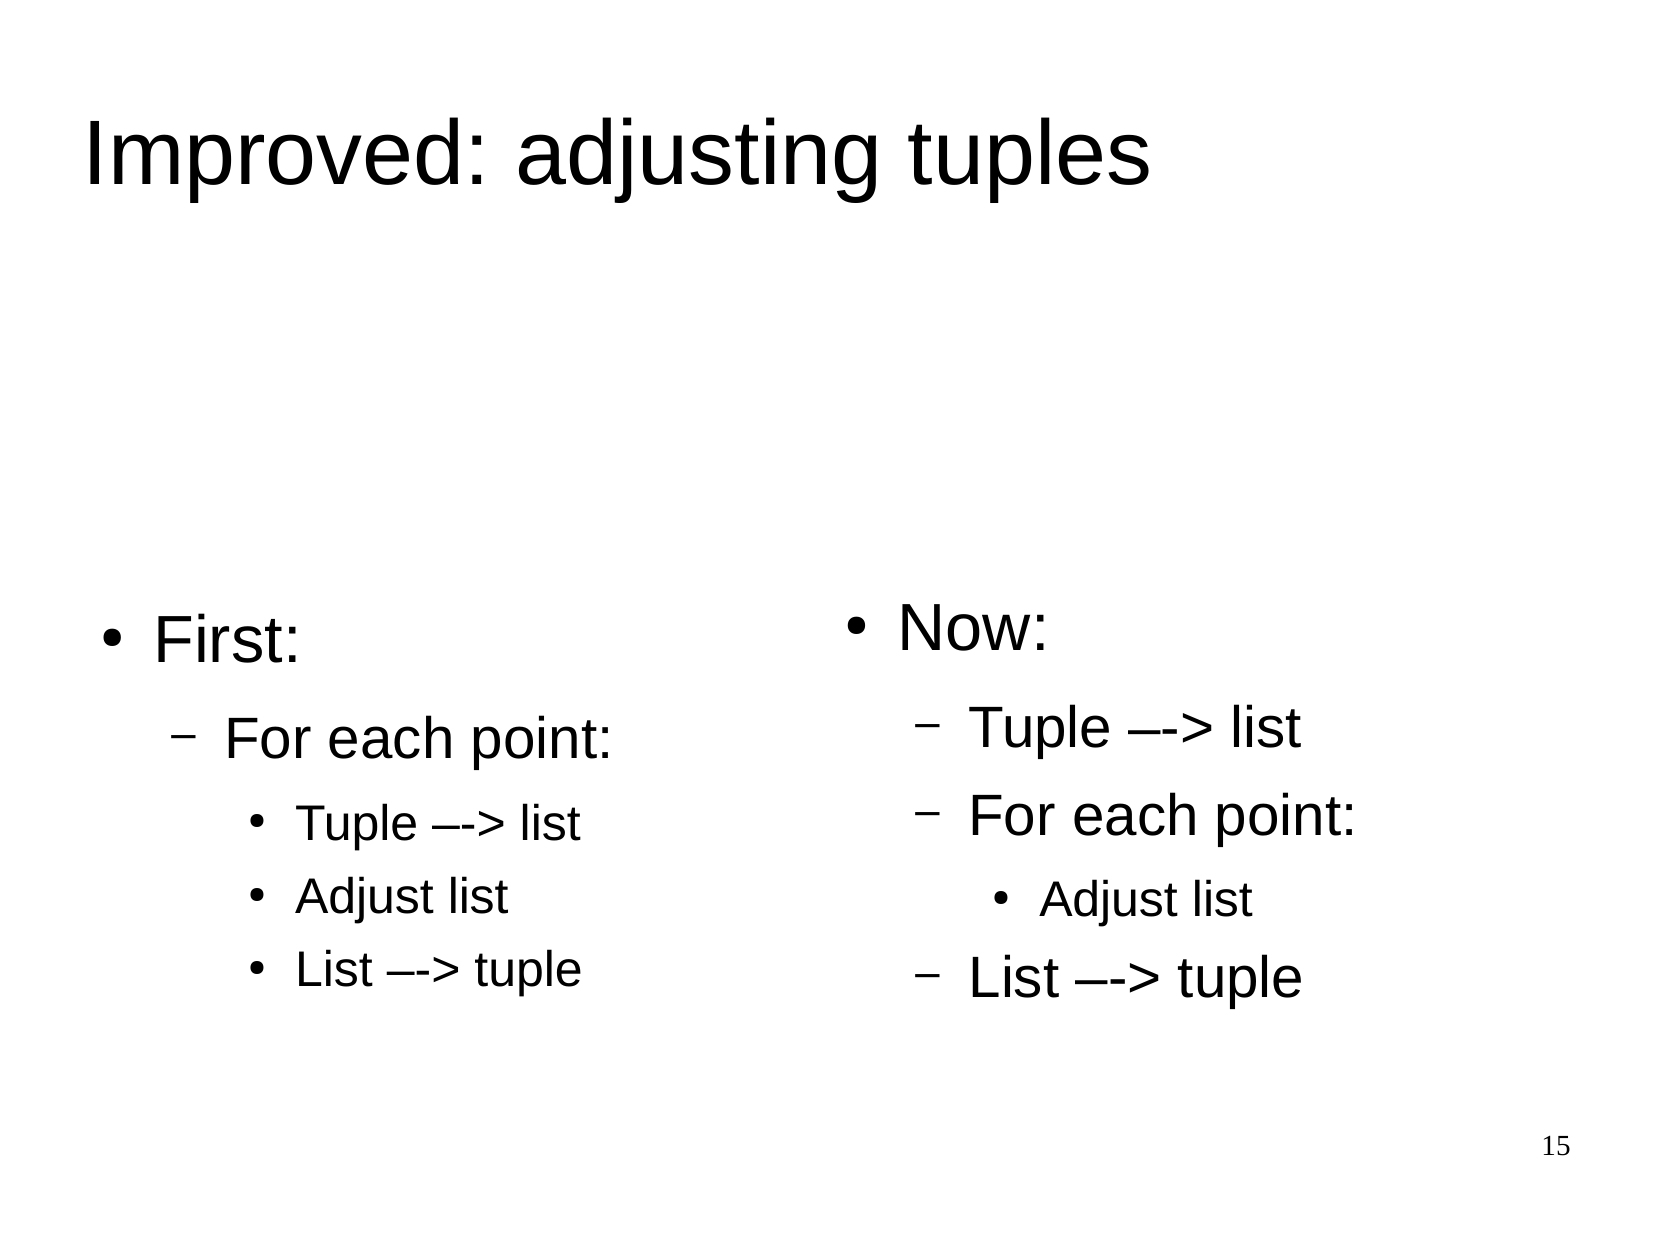

# Improved: adjusting tuples
Now:
Tuple –-> list
For each point:
Adjust list
List –-> tuple
First:
For each point:
Tuple –-> list
Adjust list
List –-> tuple
15